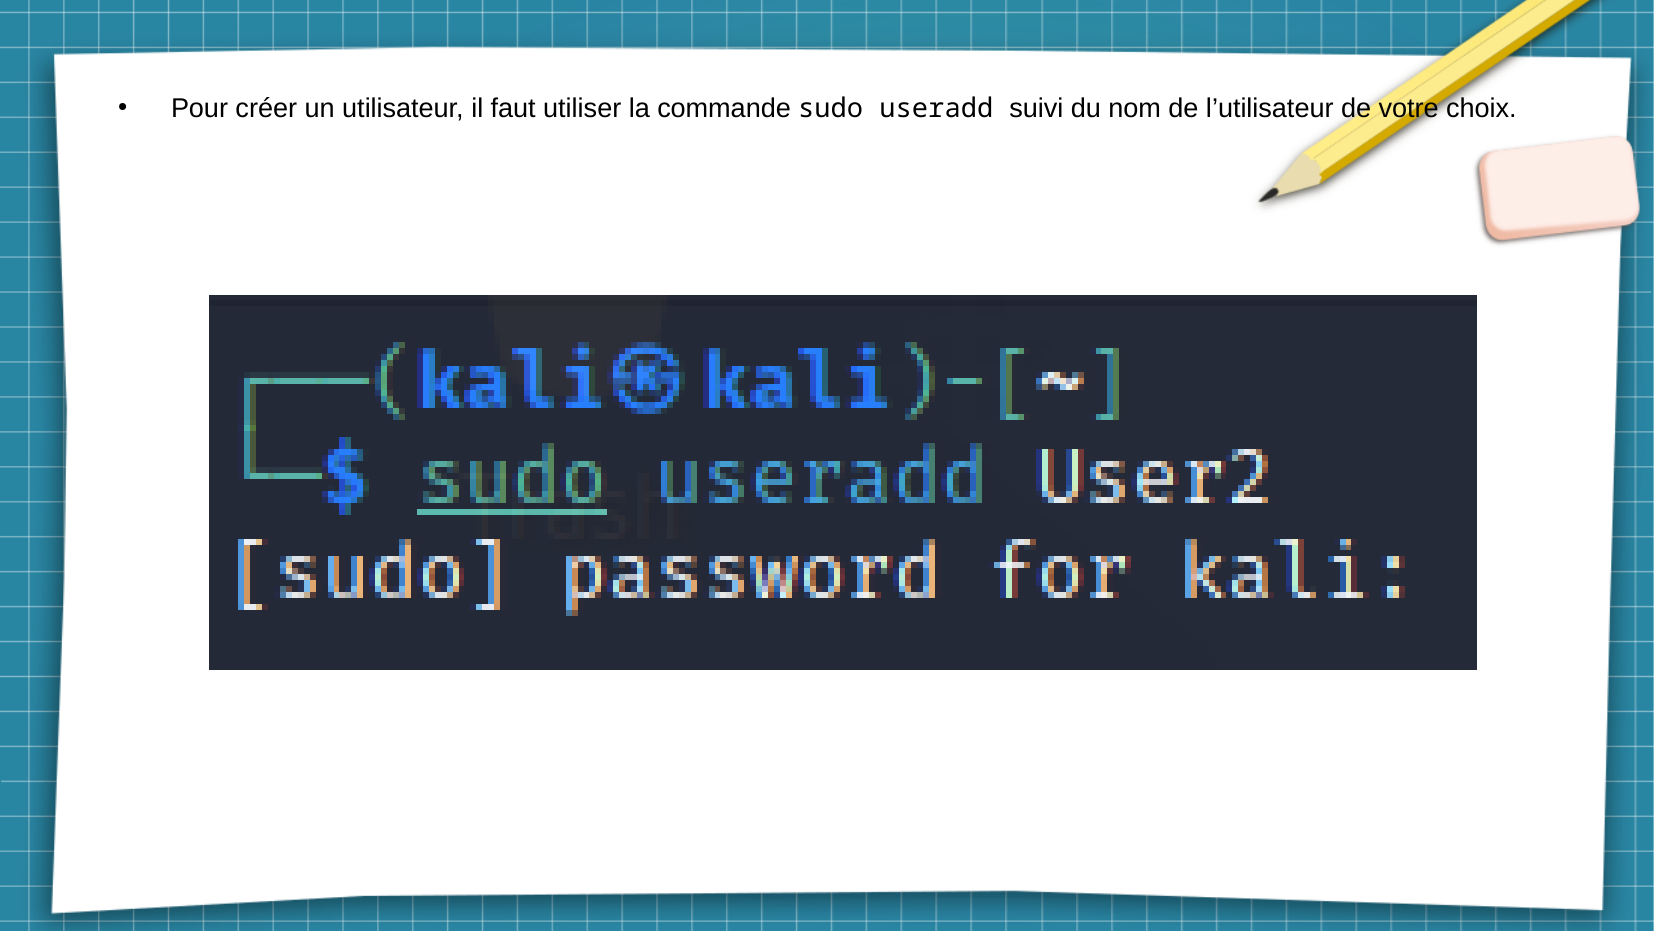

# Pour créer un utilisateur, il faut utiliser la commande sudo useradd suivi du nom de l’utilisateur de votre choix.